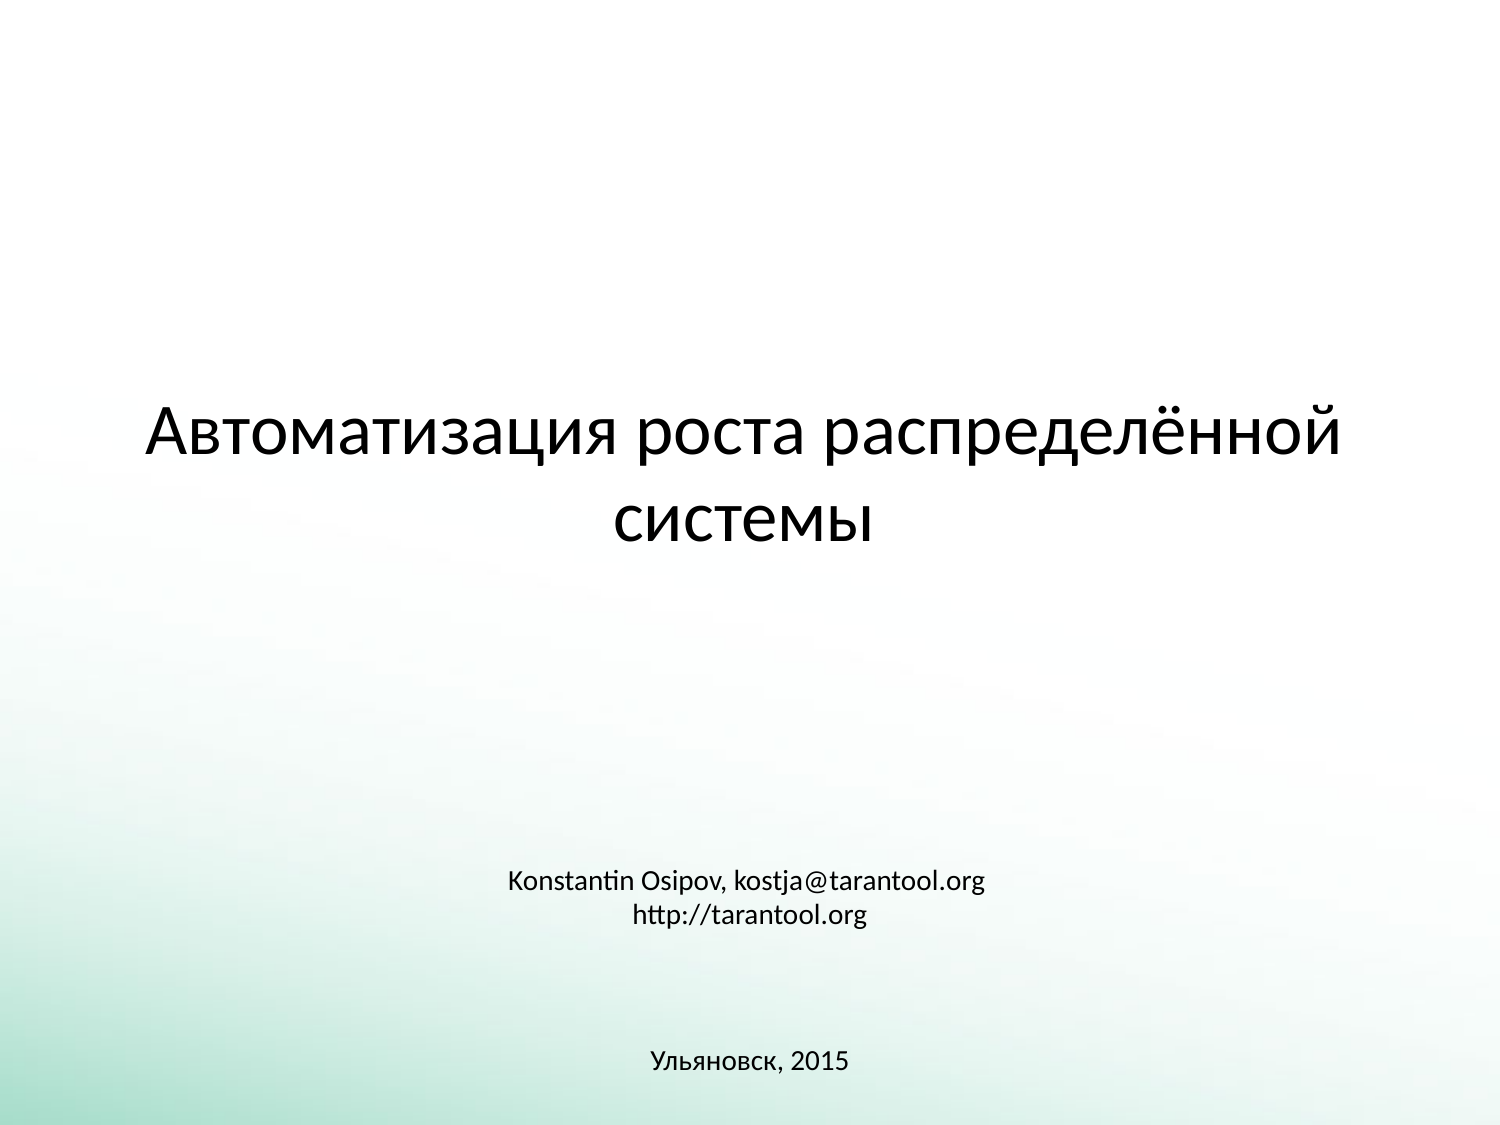

Автоматизация роста распределённой системы
Konstantin Osipov, kostja@tarantool.org
http://tarantool.org
Ульяновск, 2015